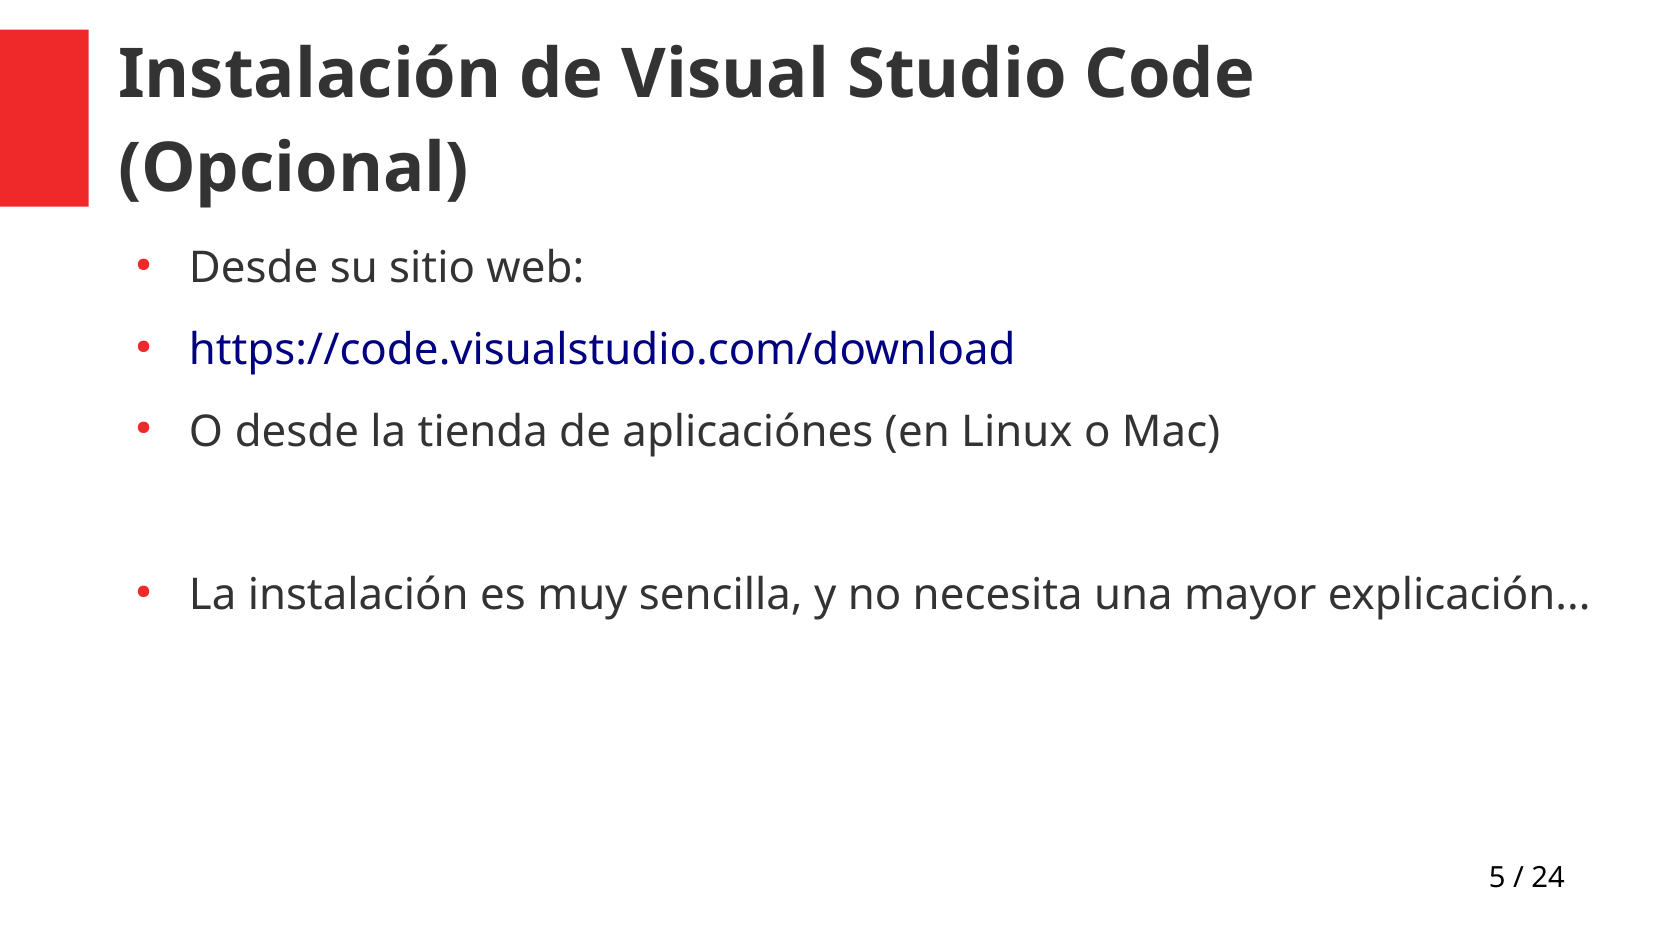

# Instalación de Visual Studio Code (Opcional)
Desde su sitio web:
https://code.visualstudio.com/download
O desde la tienda de aplicaciónes (en Linux o Mac)
La instalación es muy sencilla, y no necesita una mayor explicación...
5